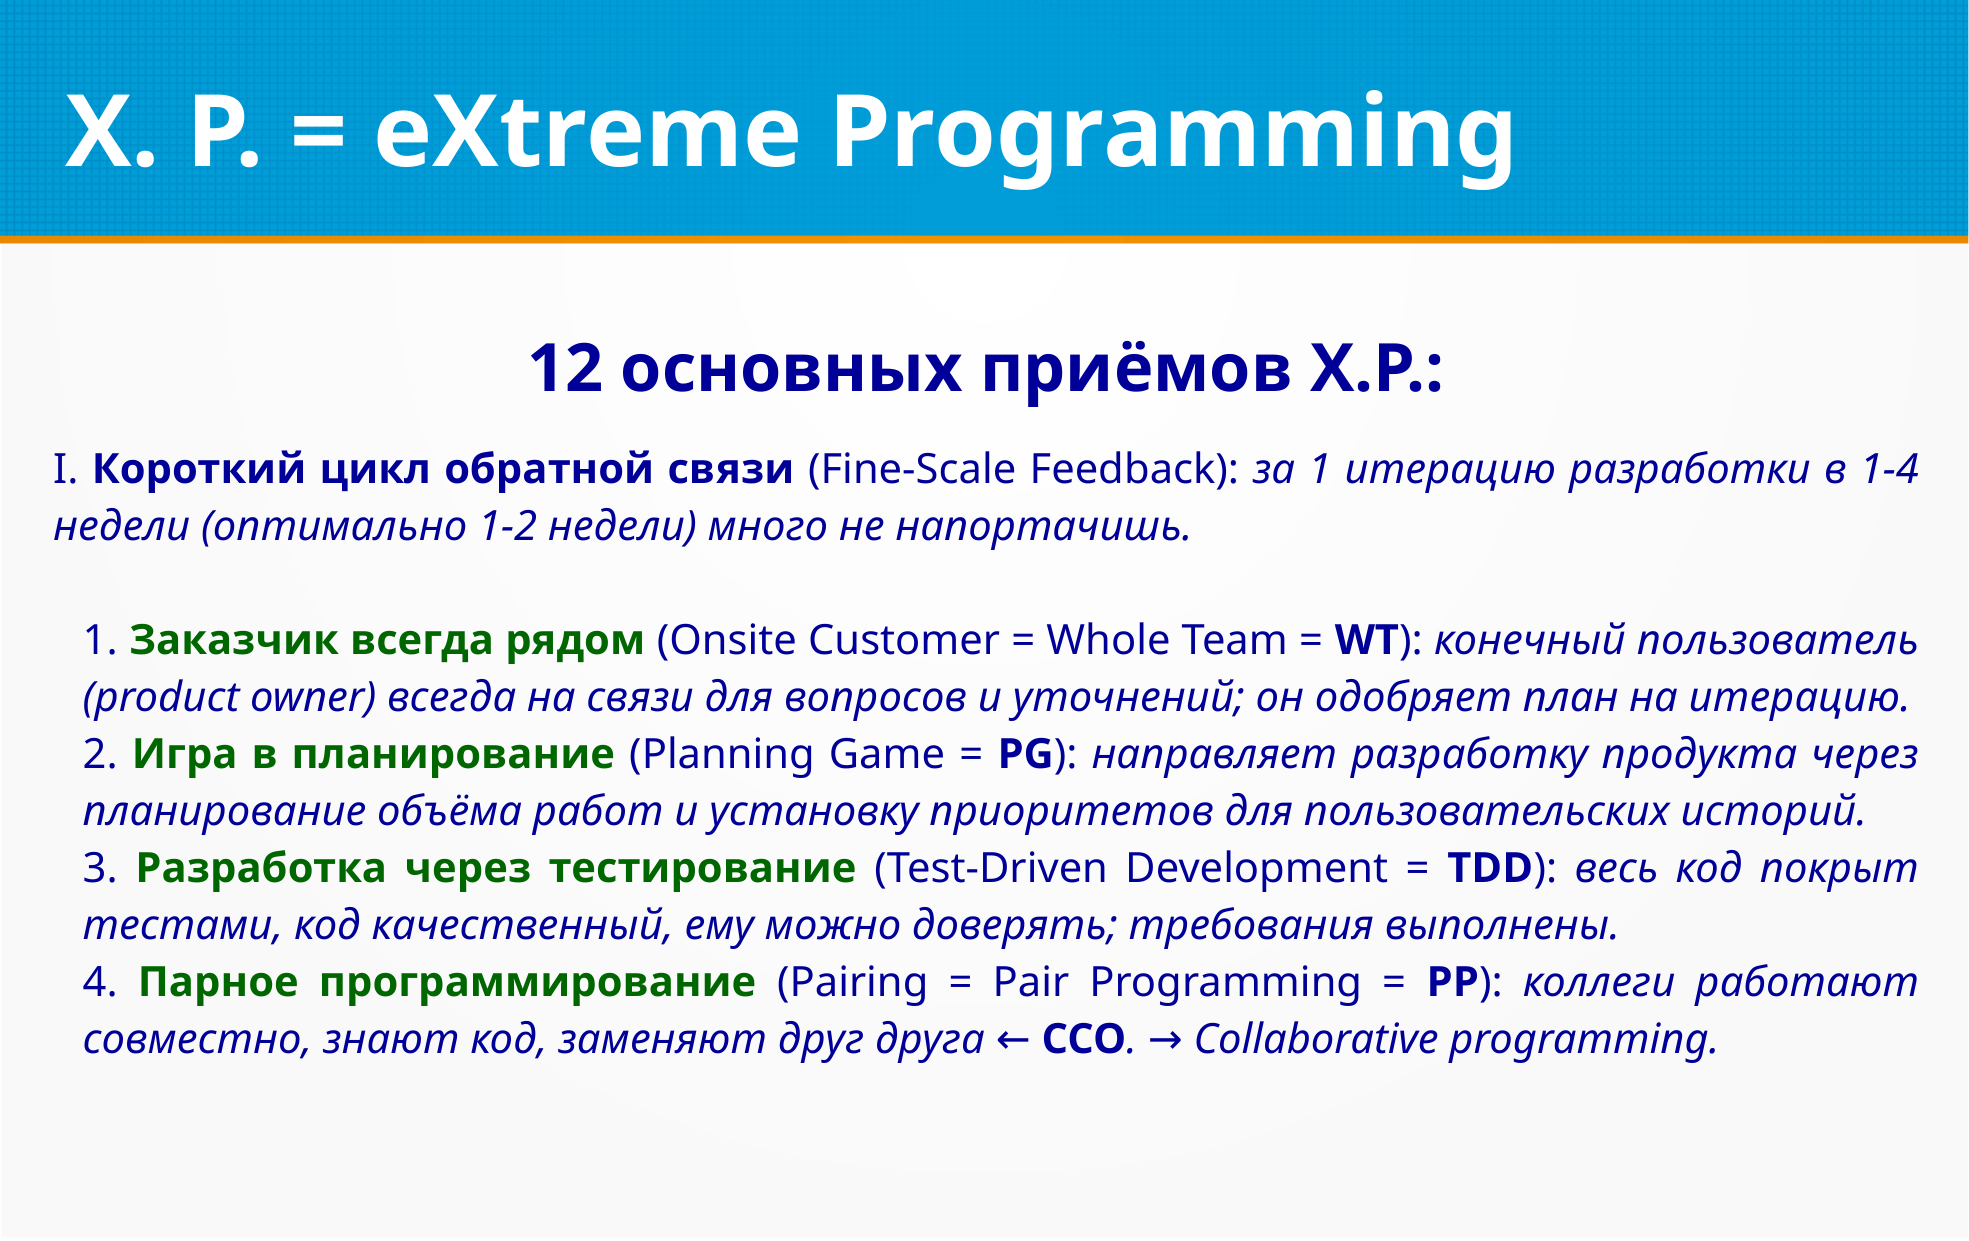

X. P. = eXtreme Programming
12 основных приёмов X.P.:
I. Короткий цикл обратной связи (Fine-Scale Feedback): за 1 итерацию разработки в 1-4 недели (оптимально 1-2 недели) много не напортачишь.
1. Заказчик всегда рядом (Onsite Customer = Whole Team = WT): конечный пользователь (product owner) всегда на связи для вопросов и уточнений; он одобряет план на итерацию.
2. Игра в планирование (Planning Game = PG): направляет разработку продукта через планирование объёма работ и установку приоритетов для пользовательских историй.
3. Разработка через тестирование (Test-Driven Development = TDD): весь код покрыт тестами, код качественный, ему можно доверять; требования выполнены.
4. Парное программирование (Pairing = Pair Programming = PP): коллеги работают совместно, знают код, заменяют друг друга ← CCO. → Collaborative programming.